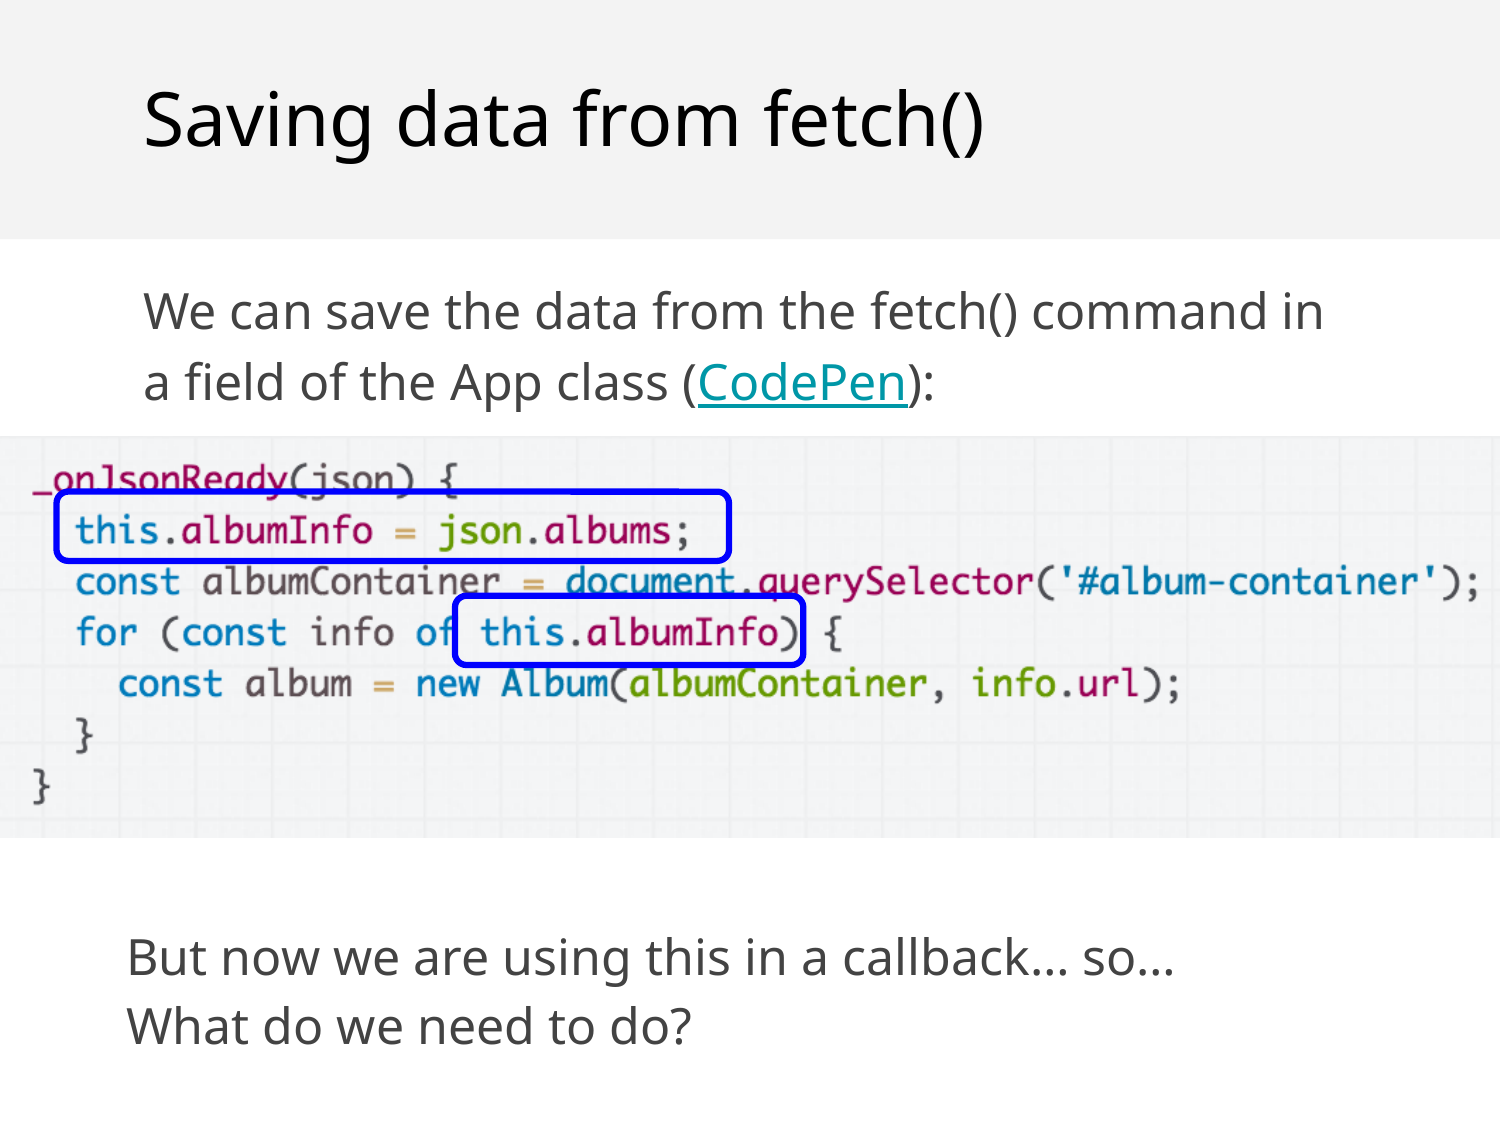

# Saving data from fetch()
We can save the data from the fetch() command in a field of the App class (CodePen):
But now we are using this in a callback… so…
What do we need to do?